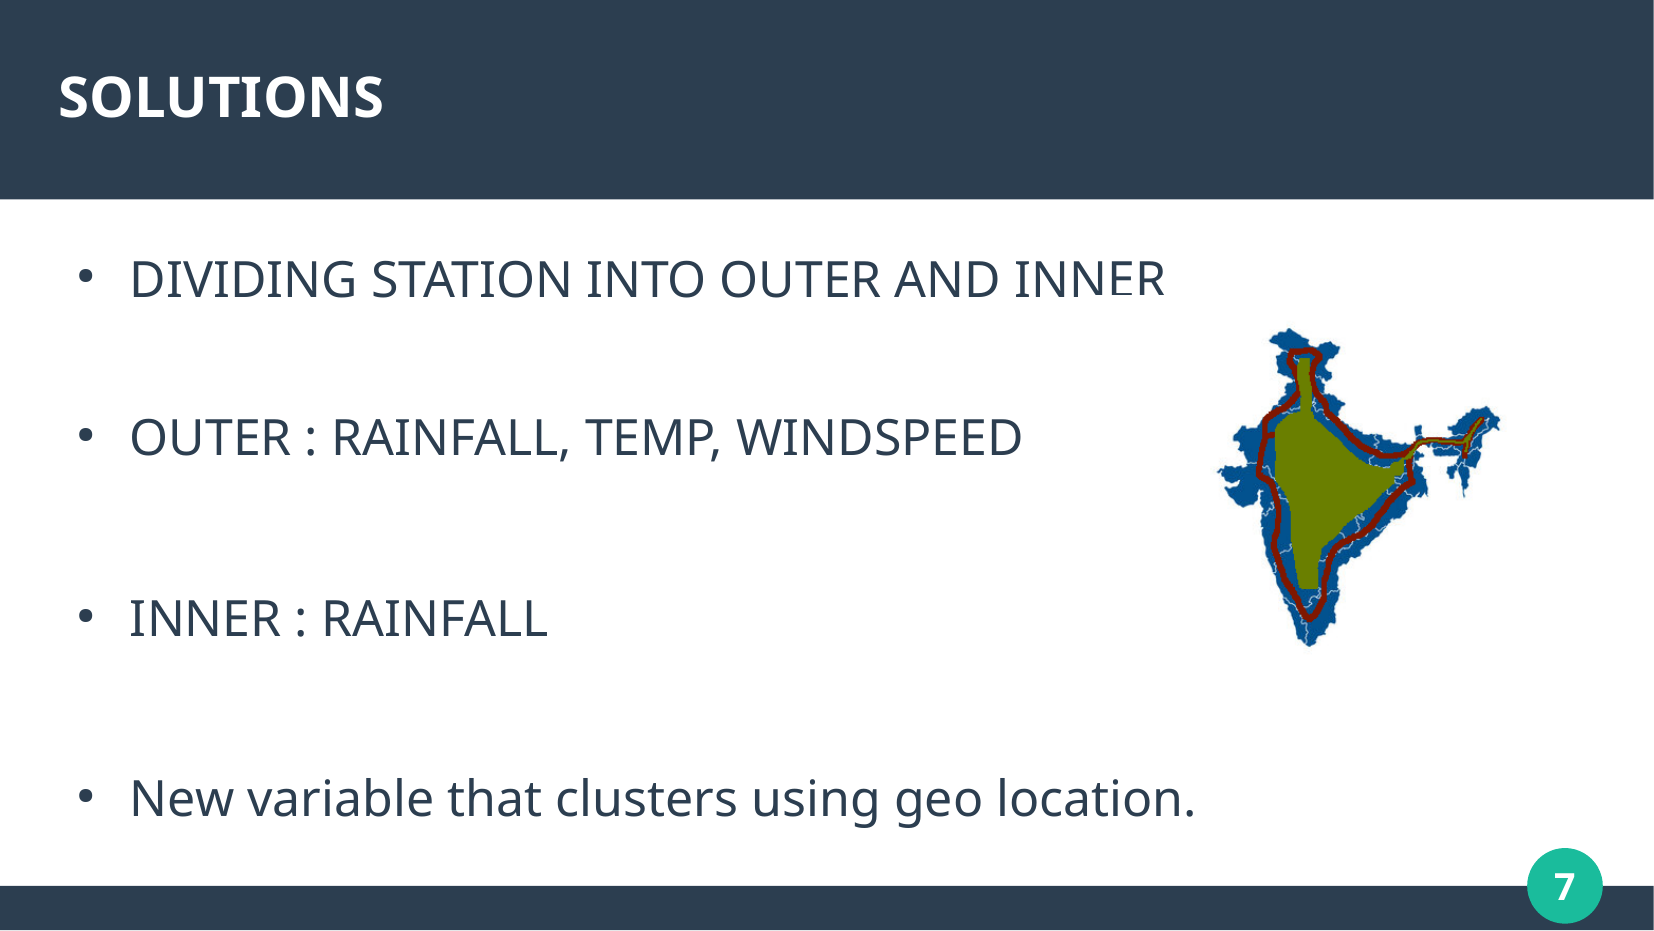

# SOLUTIONS
DIVIDING STATION INTO OUTER AND INNER
OUTER : RAINFALL, TEMP, WINDSPEED
INNER : RAINFALL
New variable that clusters using geo location.